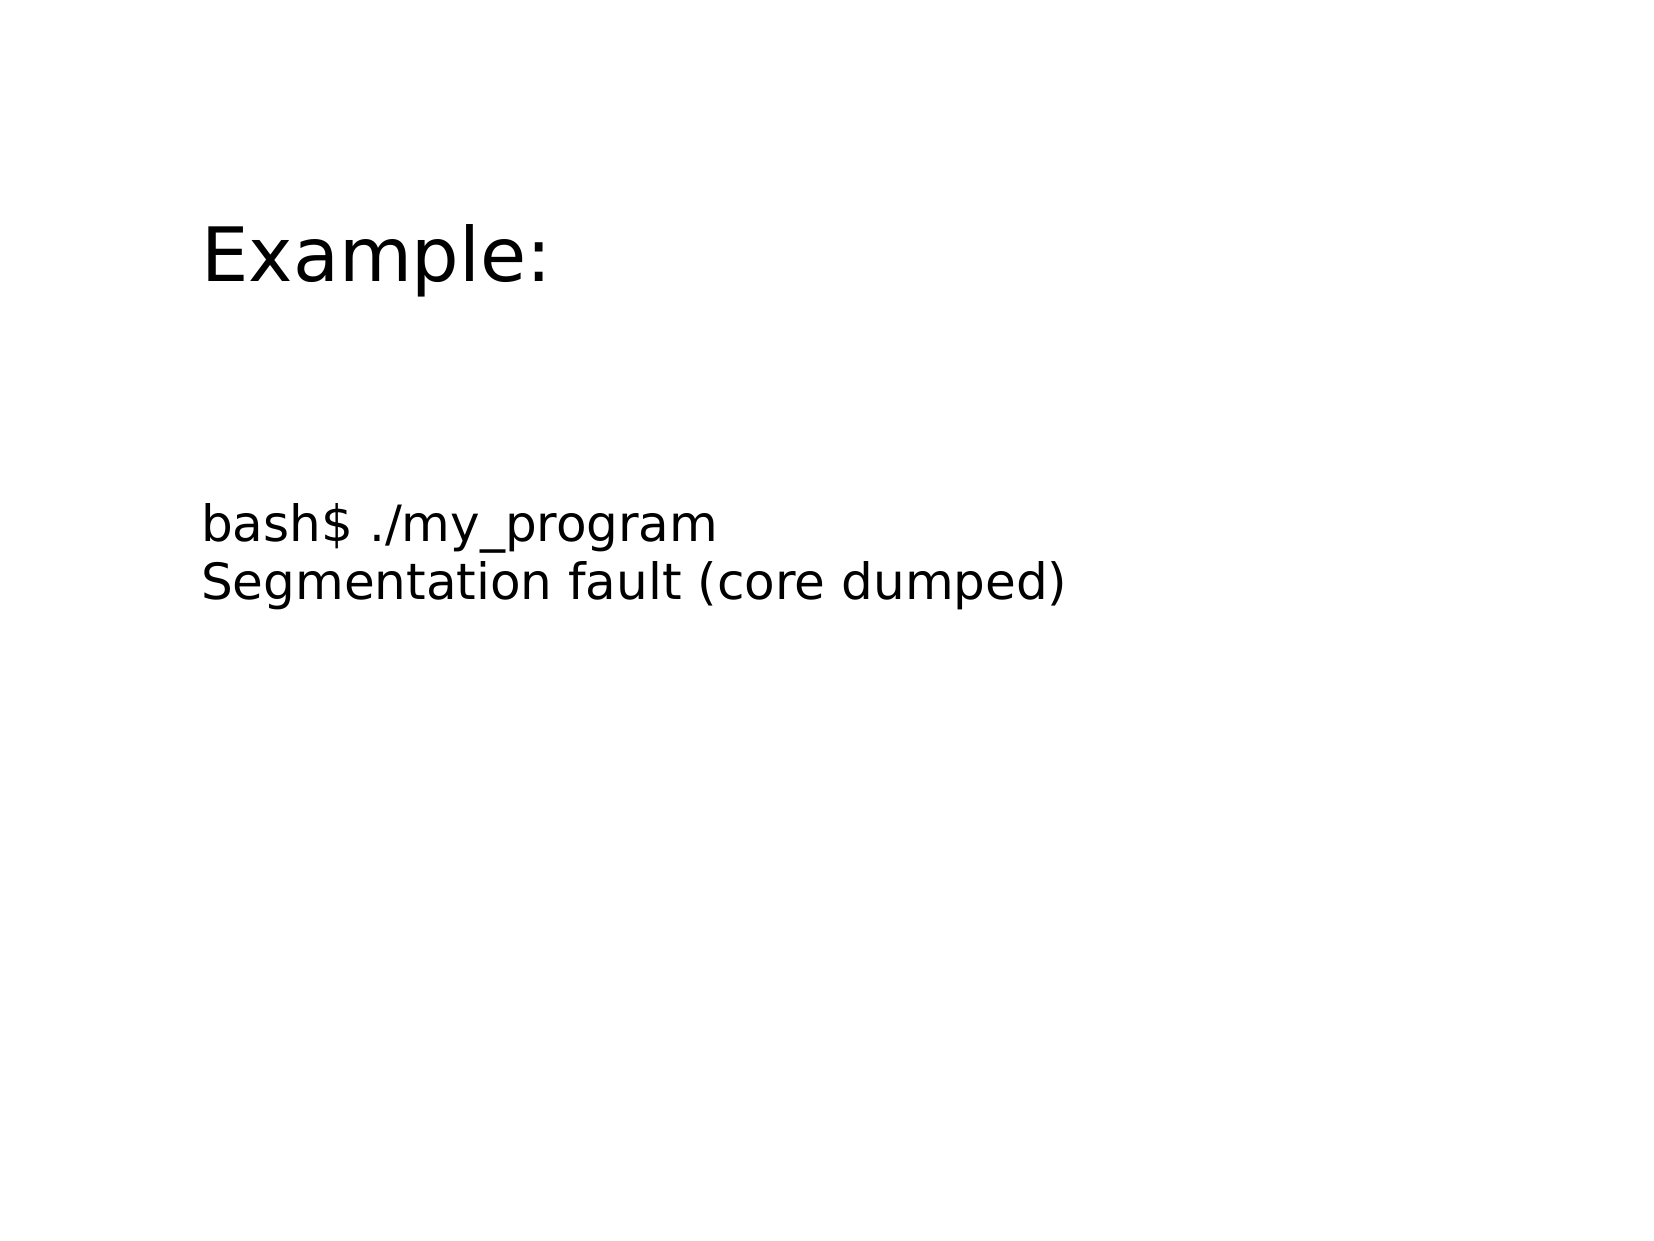

Example:
bash$ ./my_program
Segmentation fault (core dumped)